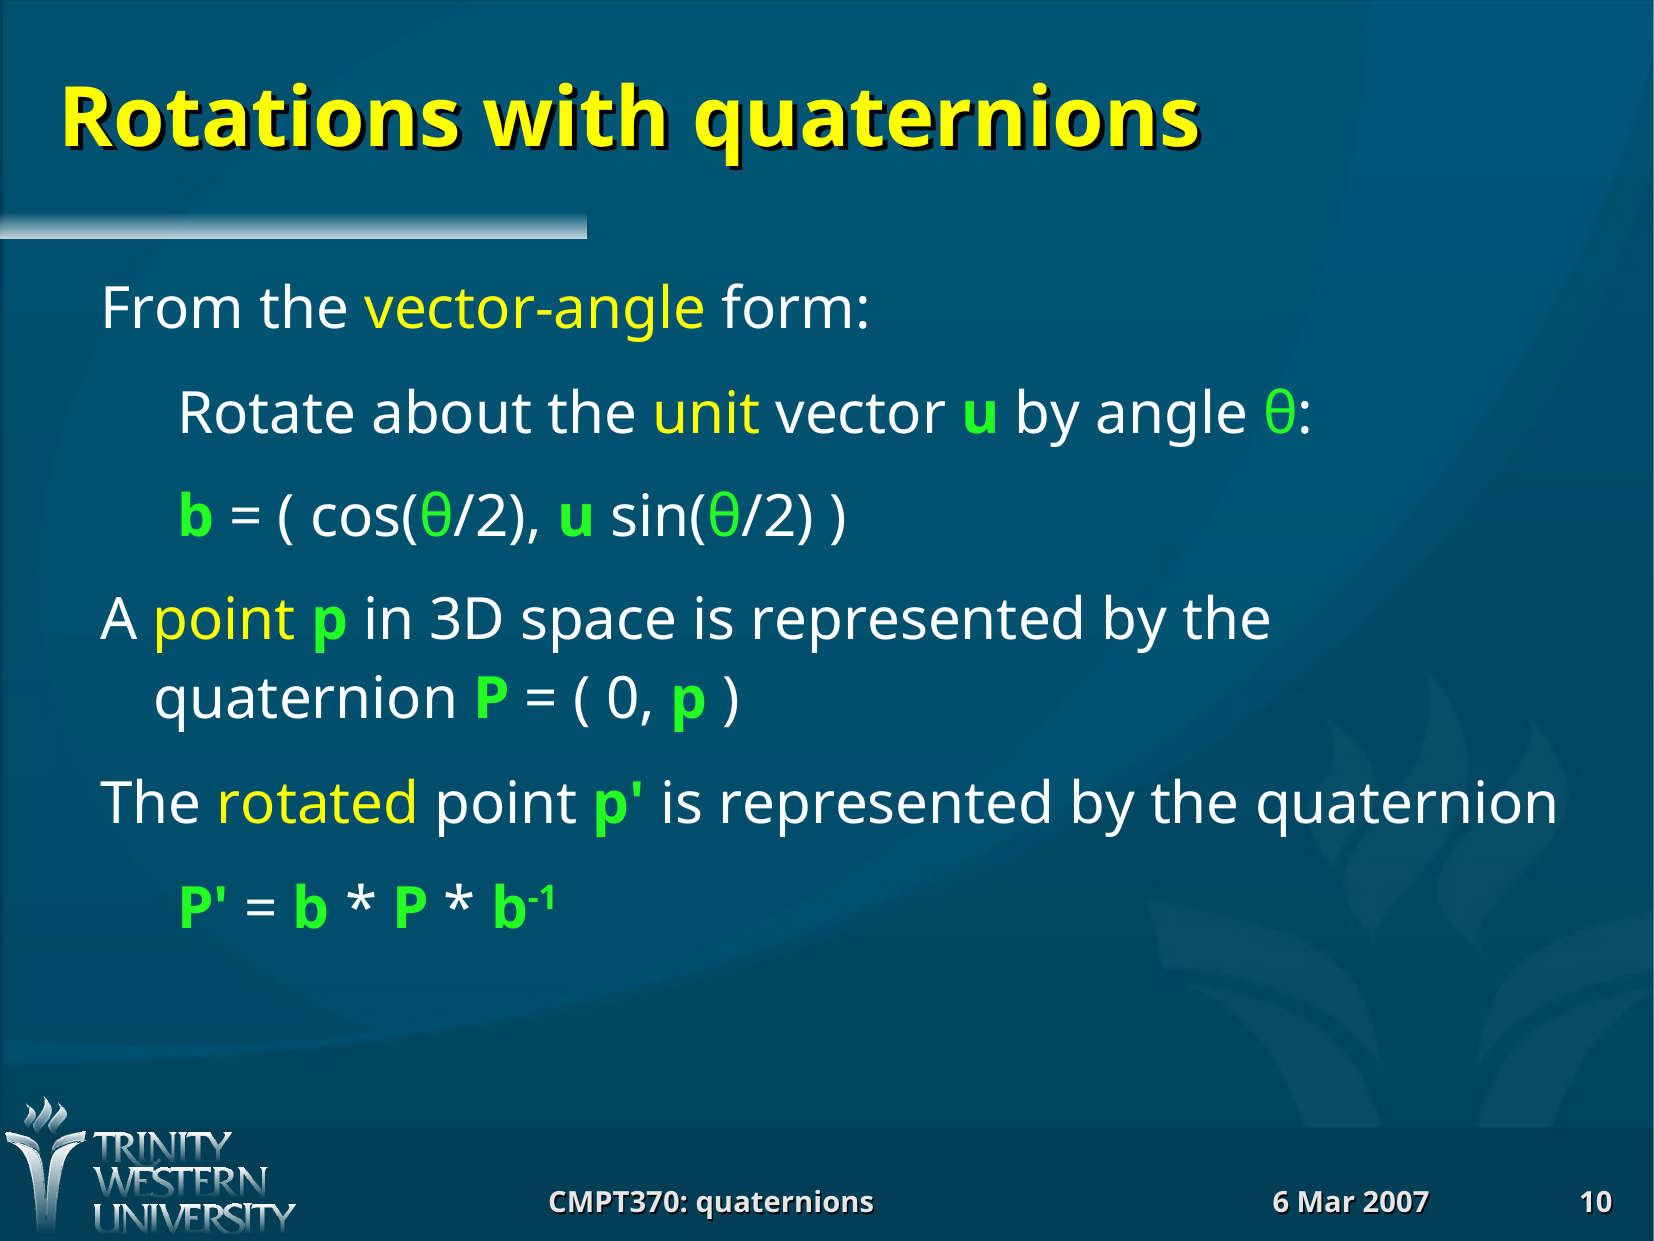

# Rotations with quaternions
From the vector-angle form:
Rotate about the unit vector u by angle θ:
b = ( cos(θ/2), u sin(θ/2) )
A point p in 3D space is represented by the quaternion P = ( 0, p )
The rotated point p' is represented by the quaternion
P' = b * P * b-1
CMPT370: quaternions
6 Mar 2007
10